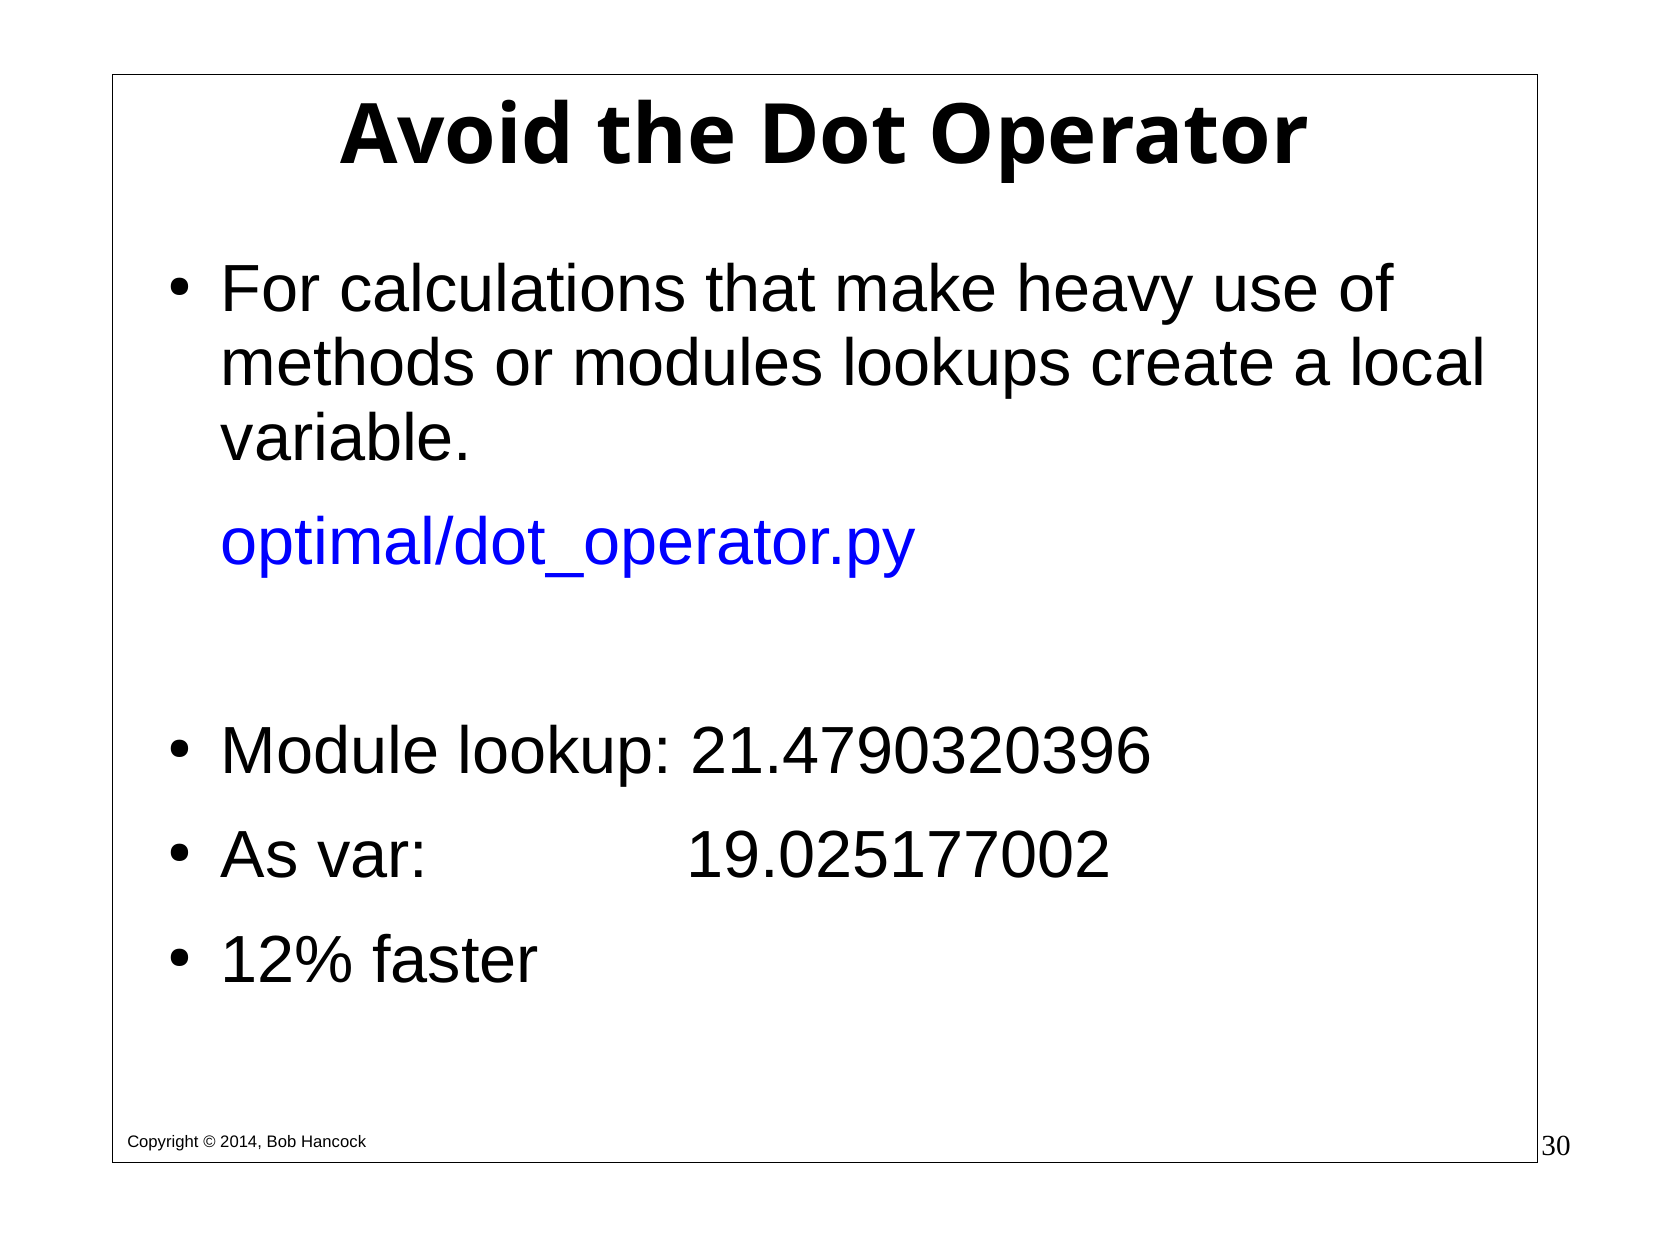

# Avoid the Dot Operator
For calculations that make heavy use of methods or modules lookups create a local variable.
optimal/dot_operator.py
Module lookup: 21.4790320396
As var: 19.025177002
12% faster
Copyright © 2014, Bob Hancock
30